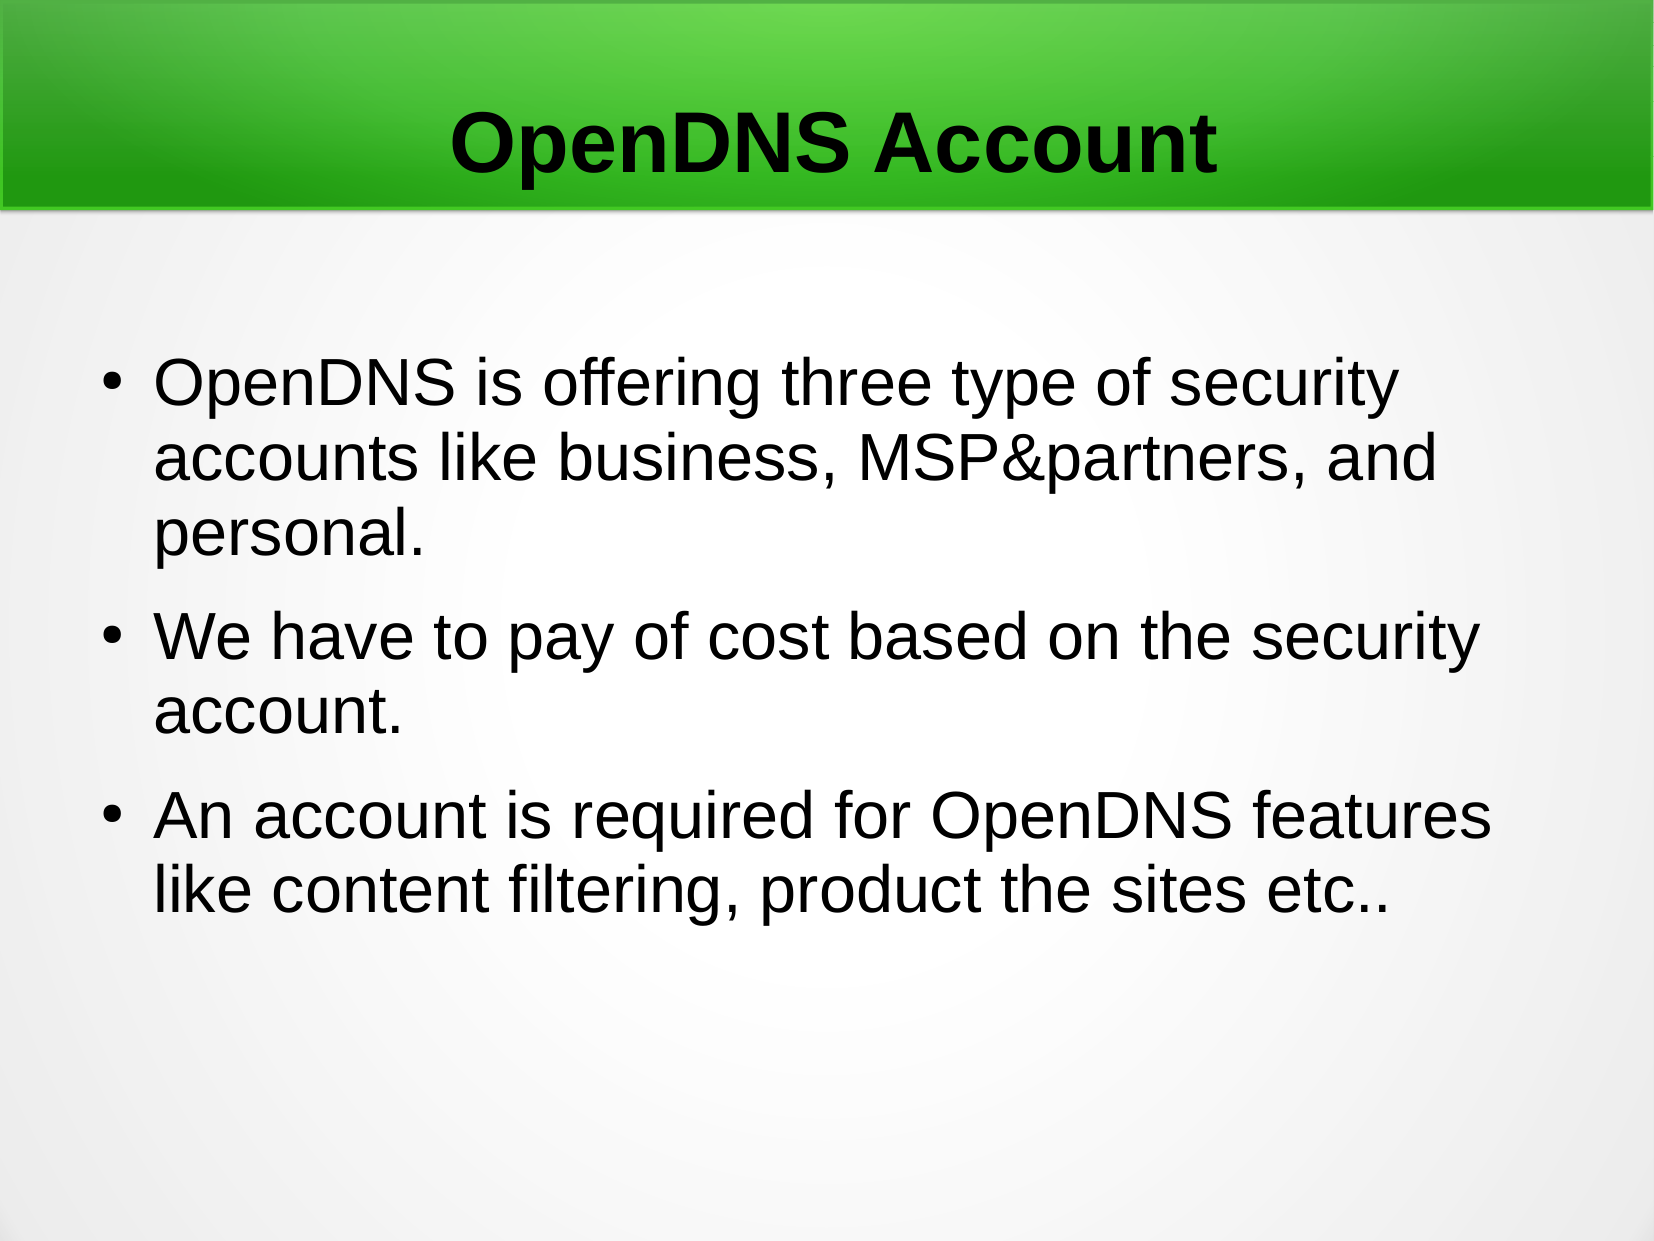

# OpenDNS Account
OpenDNS is offering three type of security accounts like business, MSP&partners, and personal.
We have to pay of cost based on the security account.
An account is required for OpenDNS features like content filtering, product the sites etc..